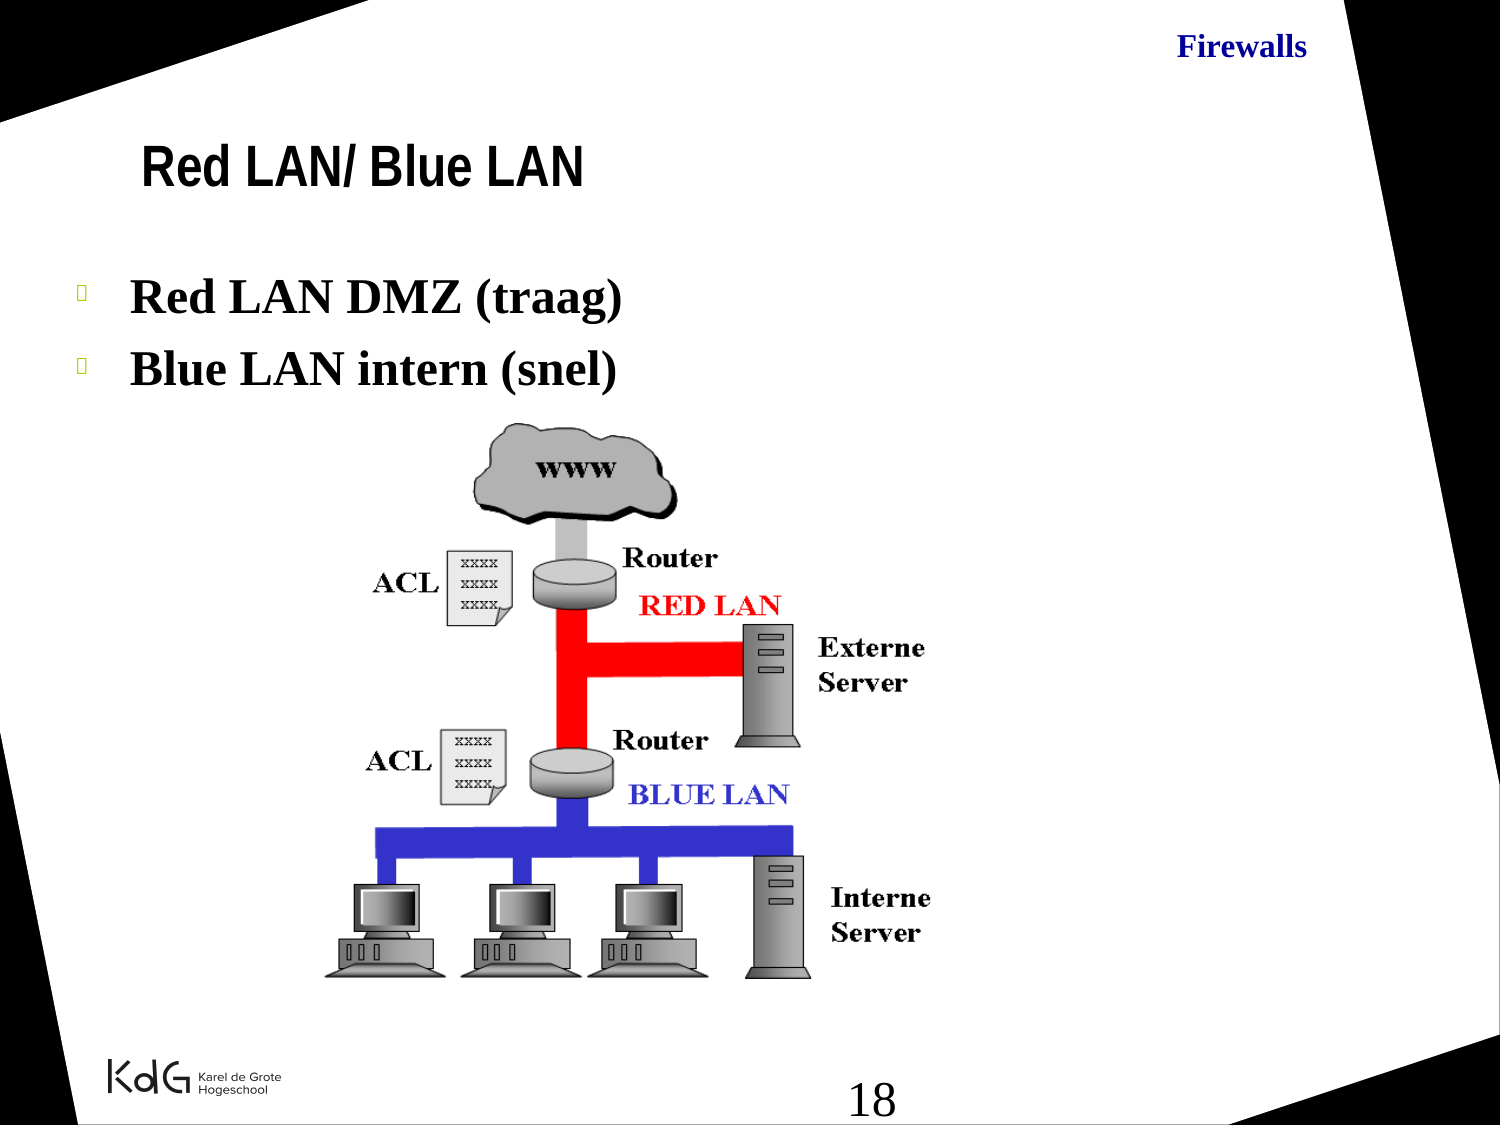

Red LAN/ Blue LAN
Red LAN DMZ (traag)
Blue LAN intern (snel)